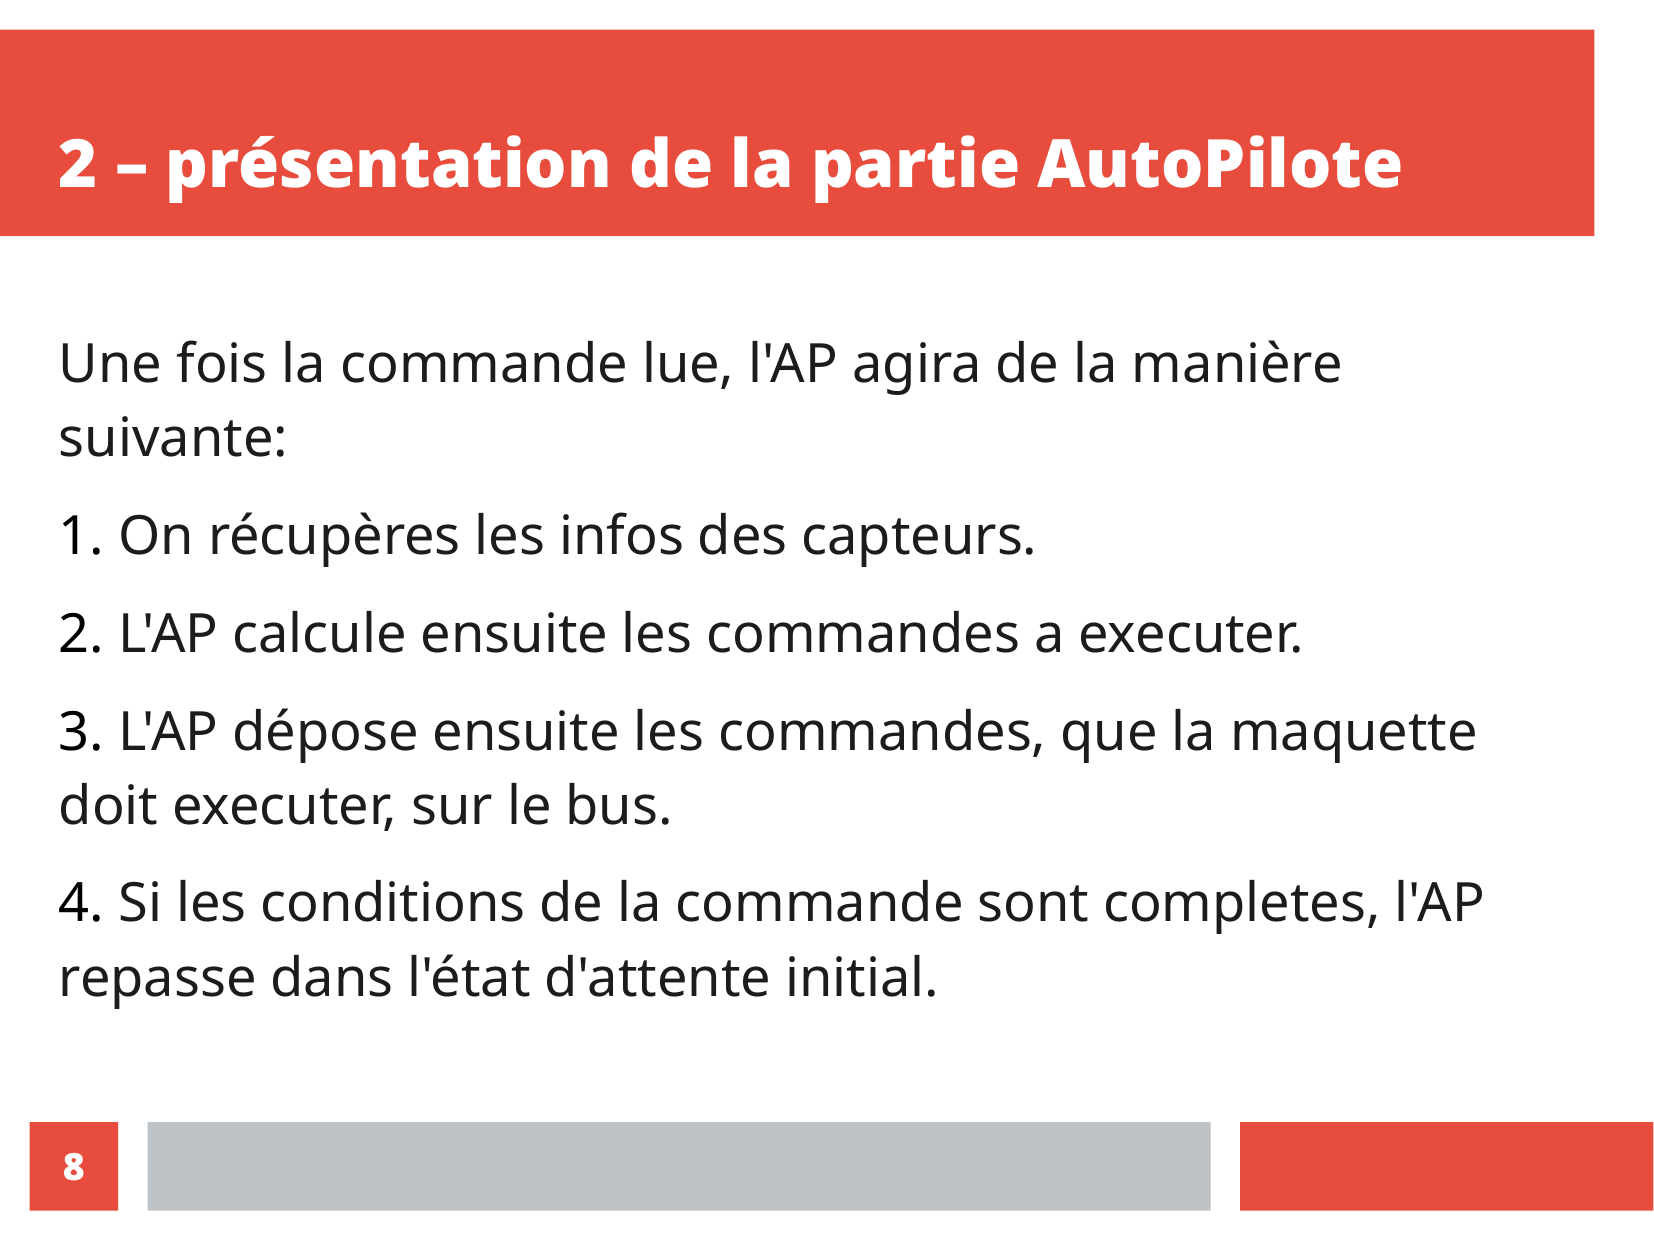

# 2 – présentation de la partie AutoPilote
Une fois la commande lue, l'AP agira de la manière suivante:
 On récupères les infos des capteurs.
 L'AP calcule ensuite les commandes a executer.
 L'AP dépose ensuite les commandes, que la maquette doit executer, sur le bus.
 Si les conditions de la commande sont completes, l'AP repasse dans l'état d'attente initial.
8